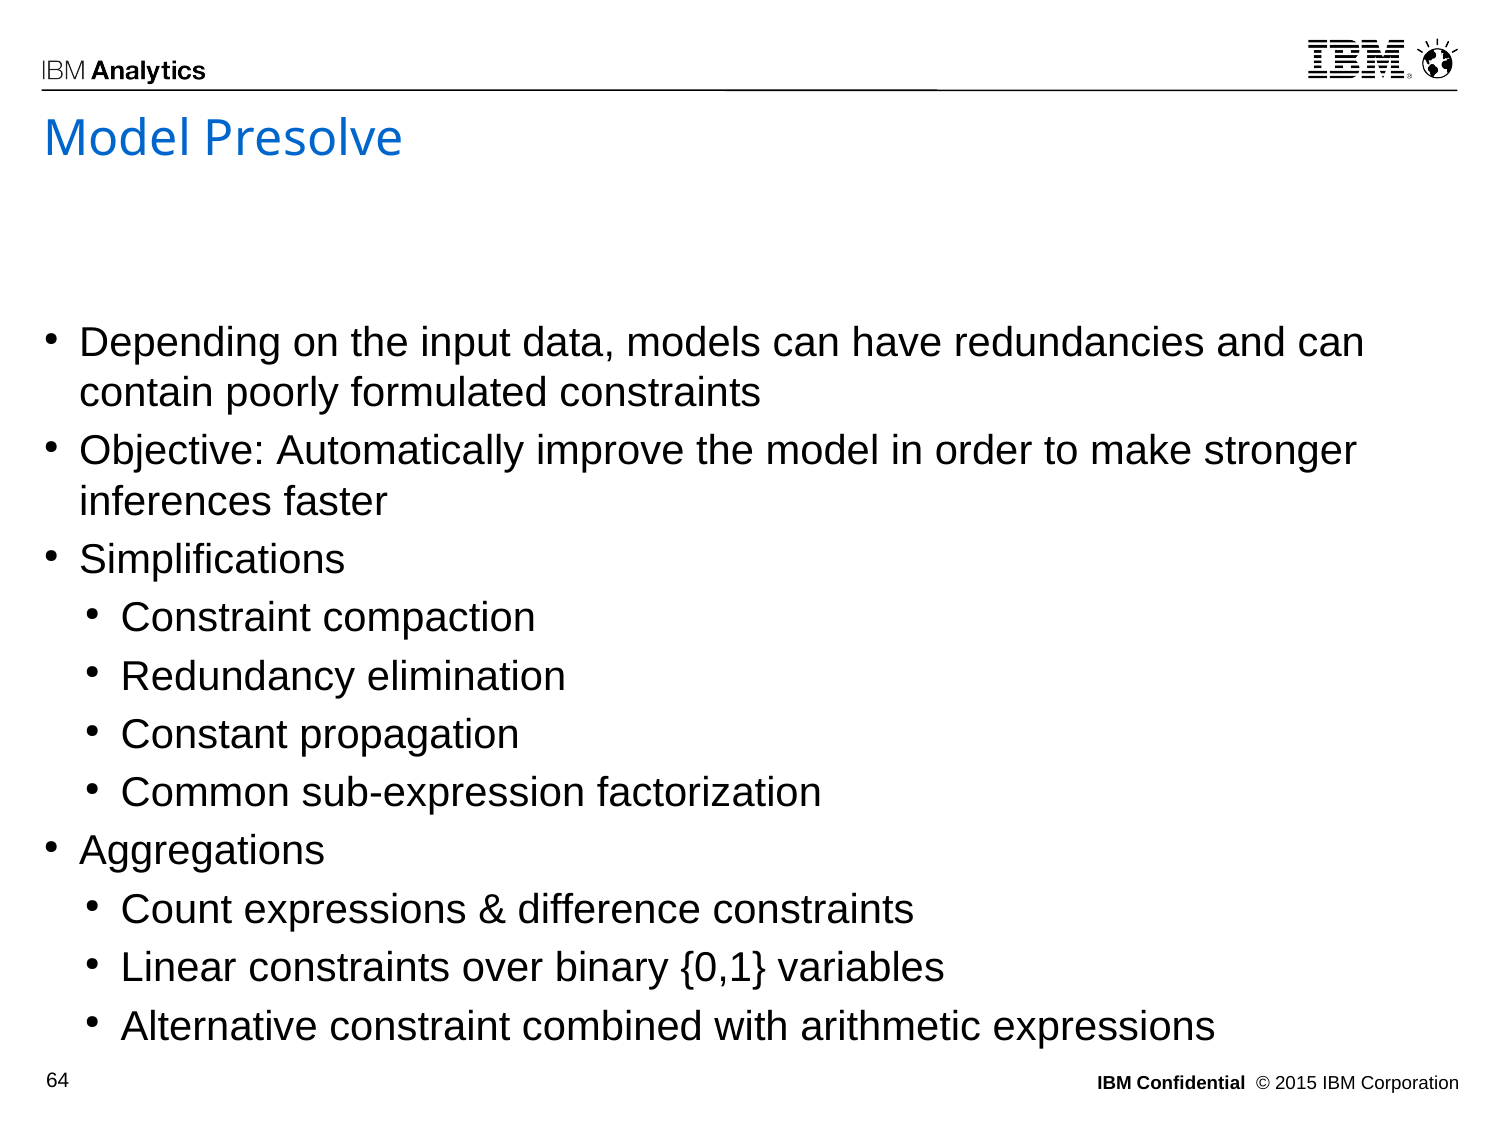

# Model Presolve
Depending on the input data, models can have redundancies and can contain poorly formulated constraints
Objective: Automatically improve the model in order to make stronger inferences faster
Simplifications
Constraint compaction
Redundancy elimination
Constant propagation
Common sub-expression factorization
Aggregations
Count expressions & difference constraints
Linear constraints over binary {0,1} variables
Alternative constraint combined with arithmetic expressions